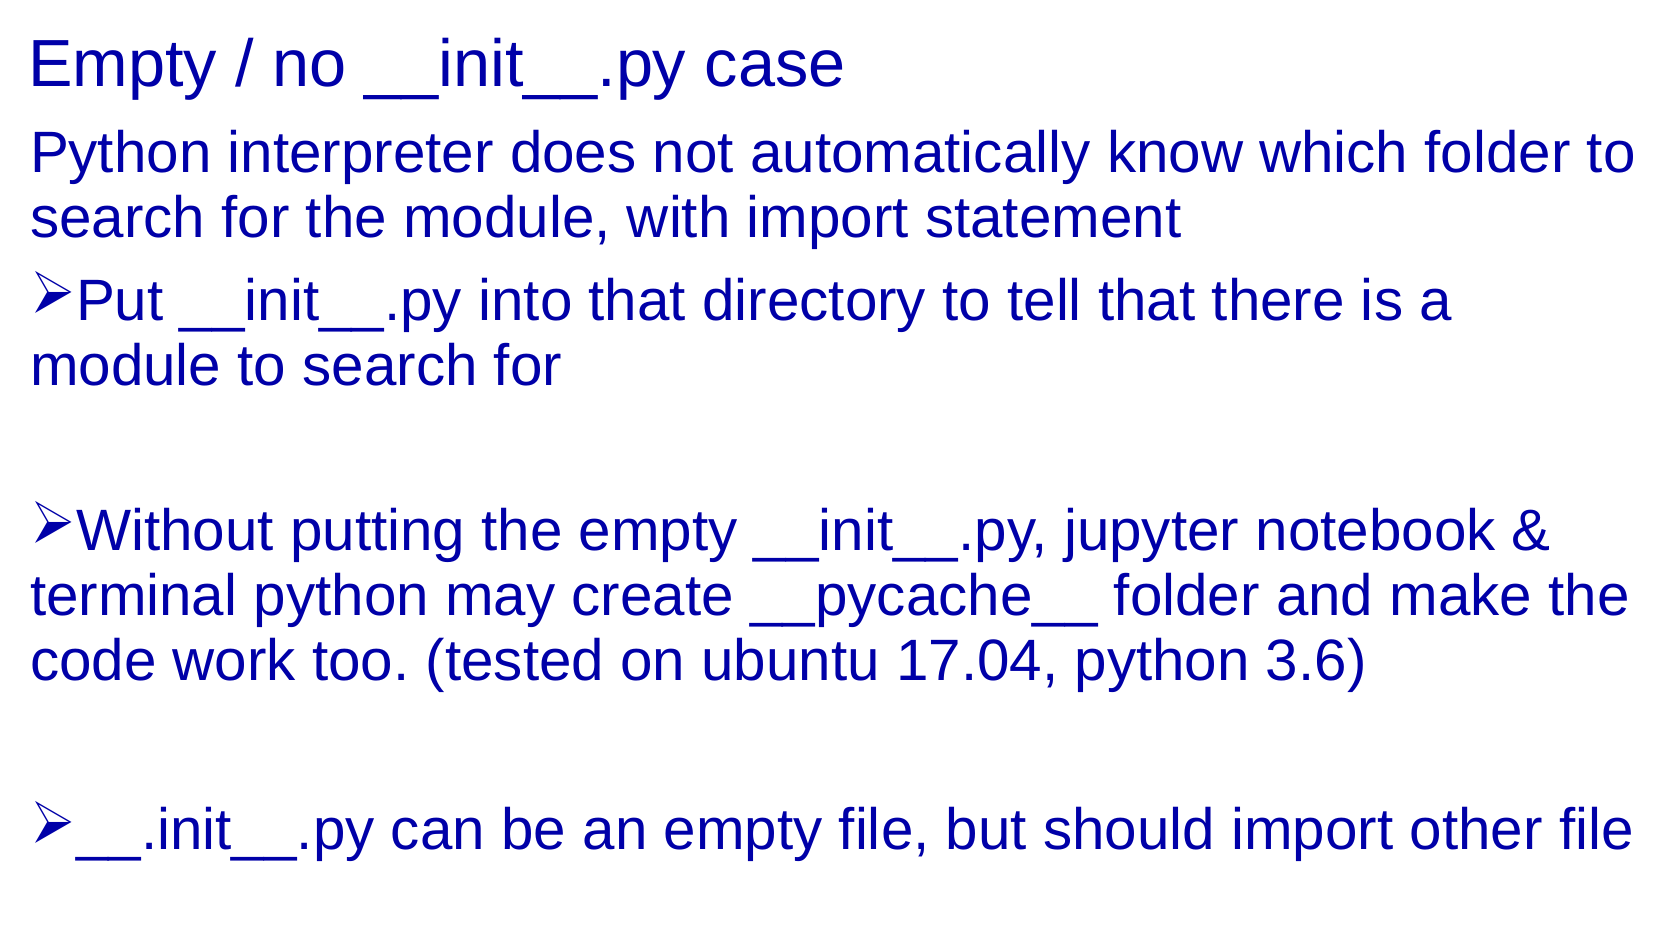

# Empty / no __init__.py case
Python interpreter does not automatically know which folder to search for the module, with import statement
Put __init__.py into that directory to tell that there is a module to search for
Without putting the empty __init__.py, jupyter notebook & terminal python may create __pycache__ folder and make the code work too. (tested on ubuntu 17.04, python 3.6)
__.init__.py can be an empty file, but should import other file